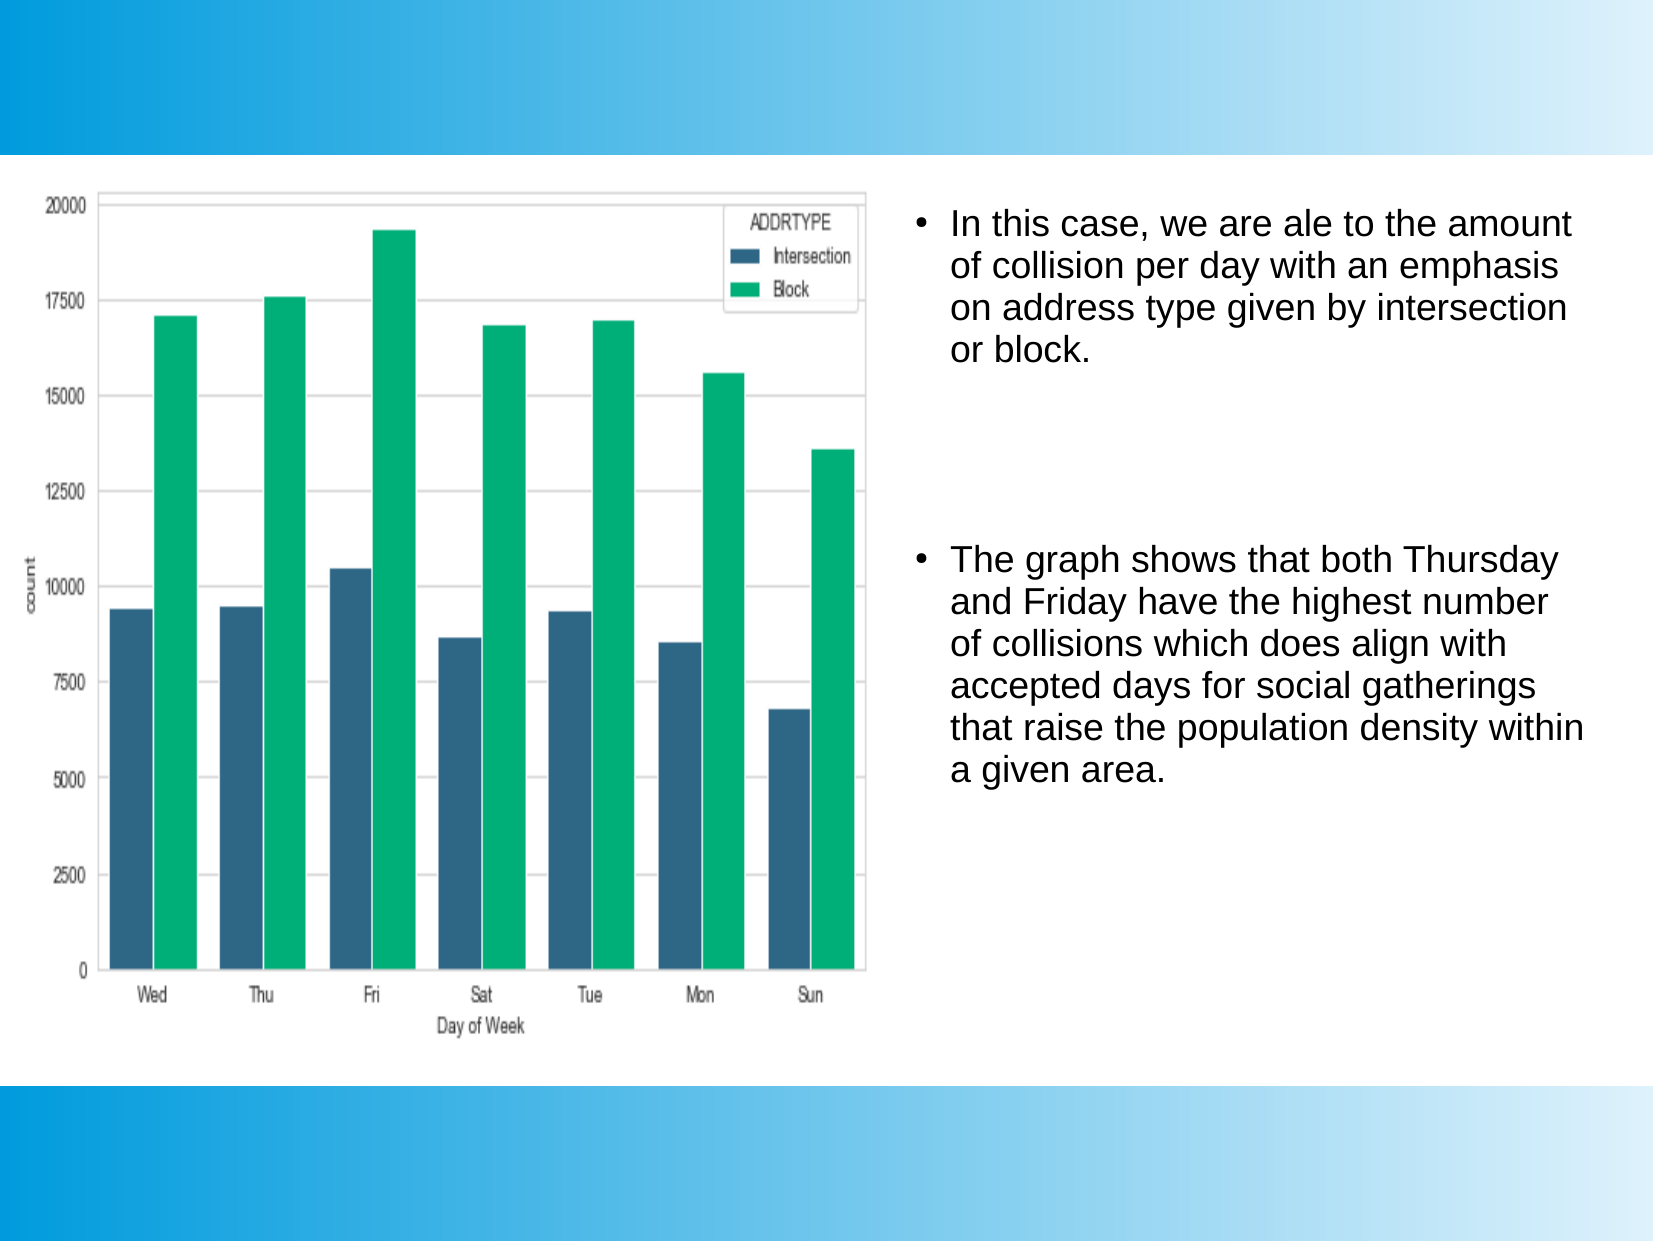

In this case, we are ale to the amount of collision per day with an emphasis on address type given by intersection or block.
The graph shows that both Thursday and Friday have the highest number of collisions which does align with accepted days for social gatherings that raise the population density within a given area.